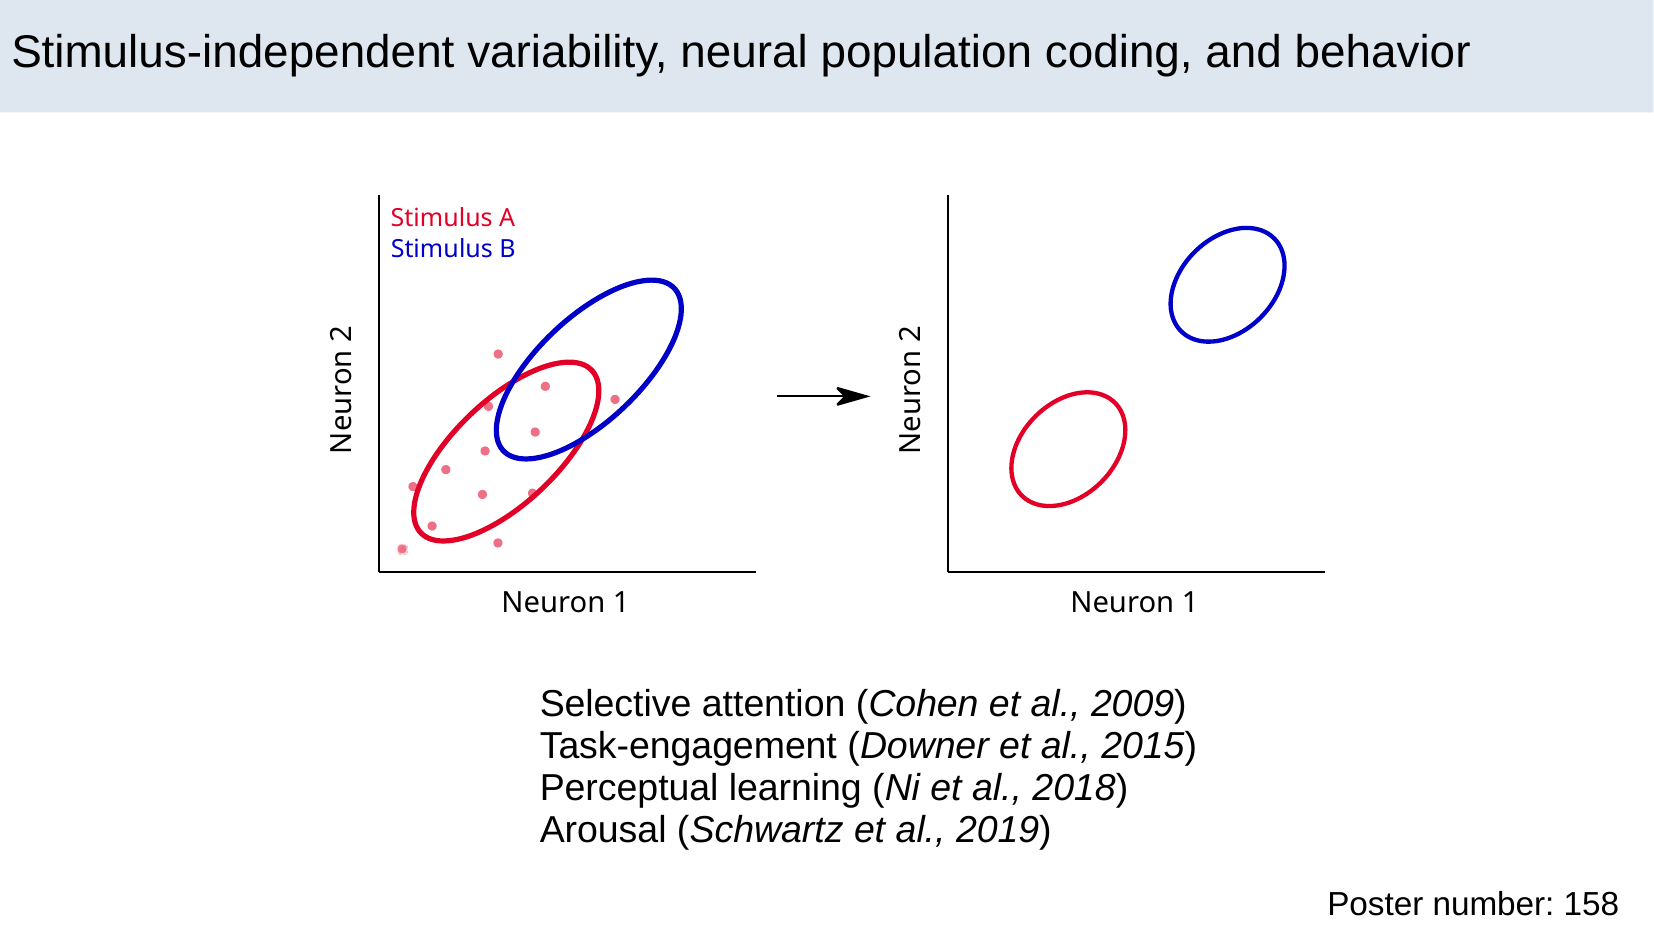

Stimulus-independent variability, neural population coding, and behavior
Stimulus A
Stimulus B
Neuron 2
Neuron 2
Neuron 1
Neuron 1
Selective attention (Cohen et al., 2009)
Task-engagement (Downer et al., 2015)
Perceptual learning (Ni et al., 2018)
Arousal (Schwartz et al., 2019)
Poster number: 158